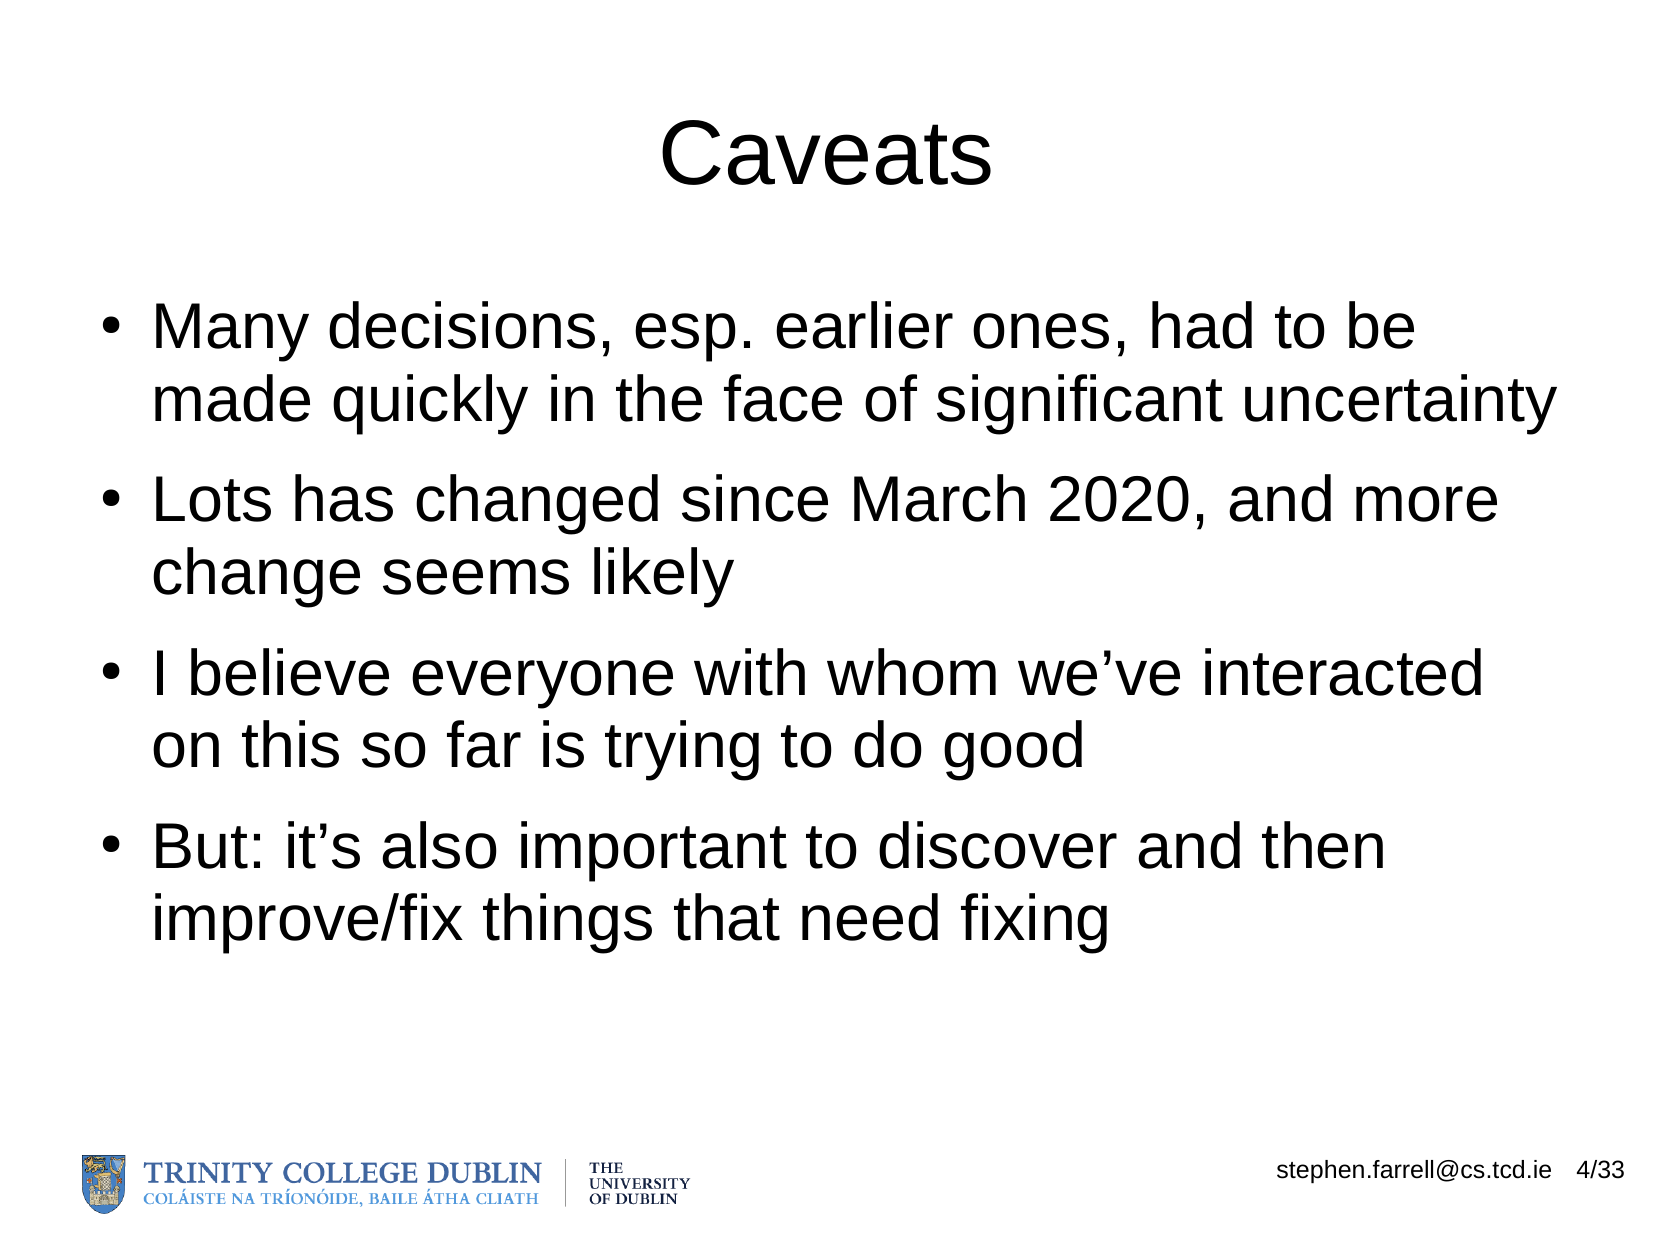

# Caveats
Many decisions, esp. earlier ones, had to be made quickly in the face of significant uncertainty
Lots has changed since March 2020, and more change seems likely
I believe everyone with whom we’ve interacted on this so far is trying to do good
But: it’s also important to discover and then improve/fix things that need fixing